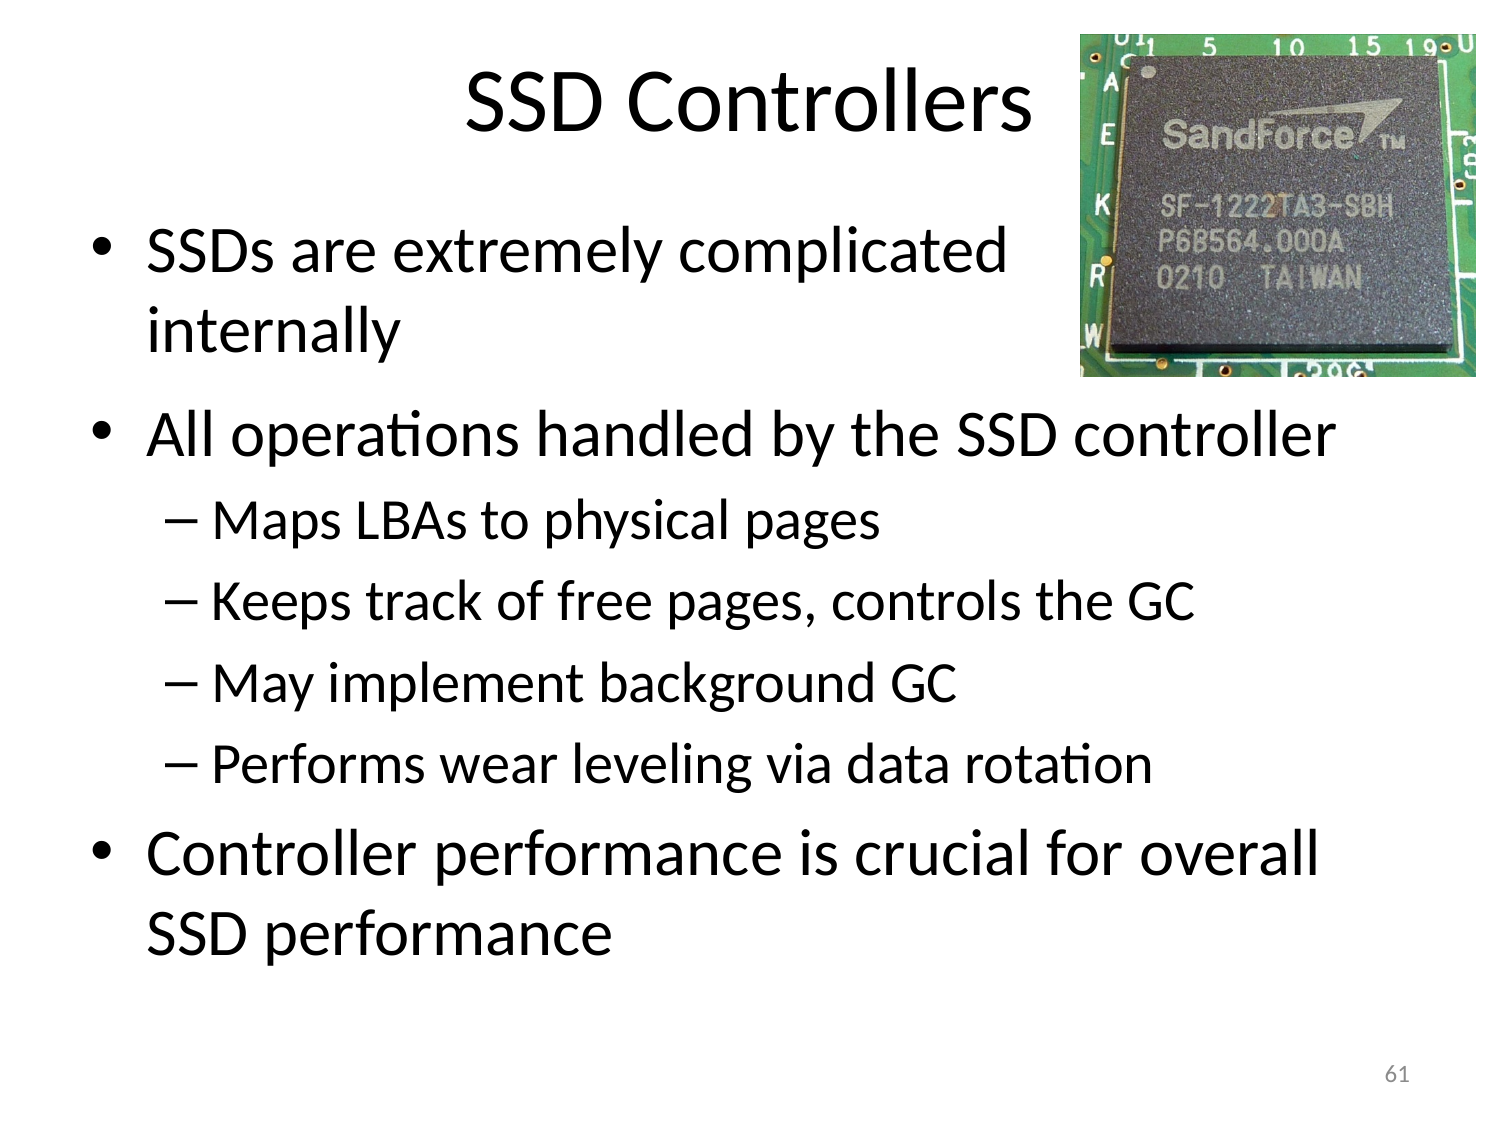

# SSD Controllers
SSDs are extremely complicated internally
All operations handled by the SSD controller
Maps LBAs to physical pages
Keeps track of free pages, controls the GC
May implement background GC
Performs wear leveling via data rotation
Controller performance is crucial for overall SSD performance